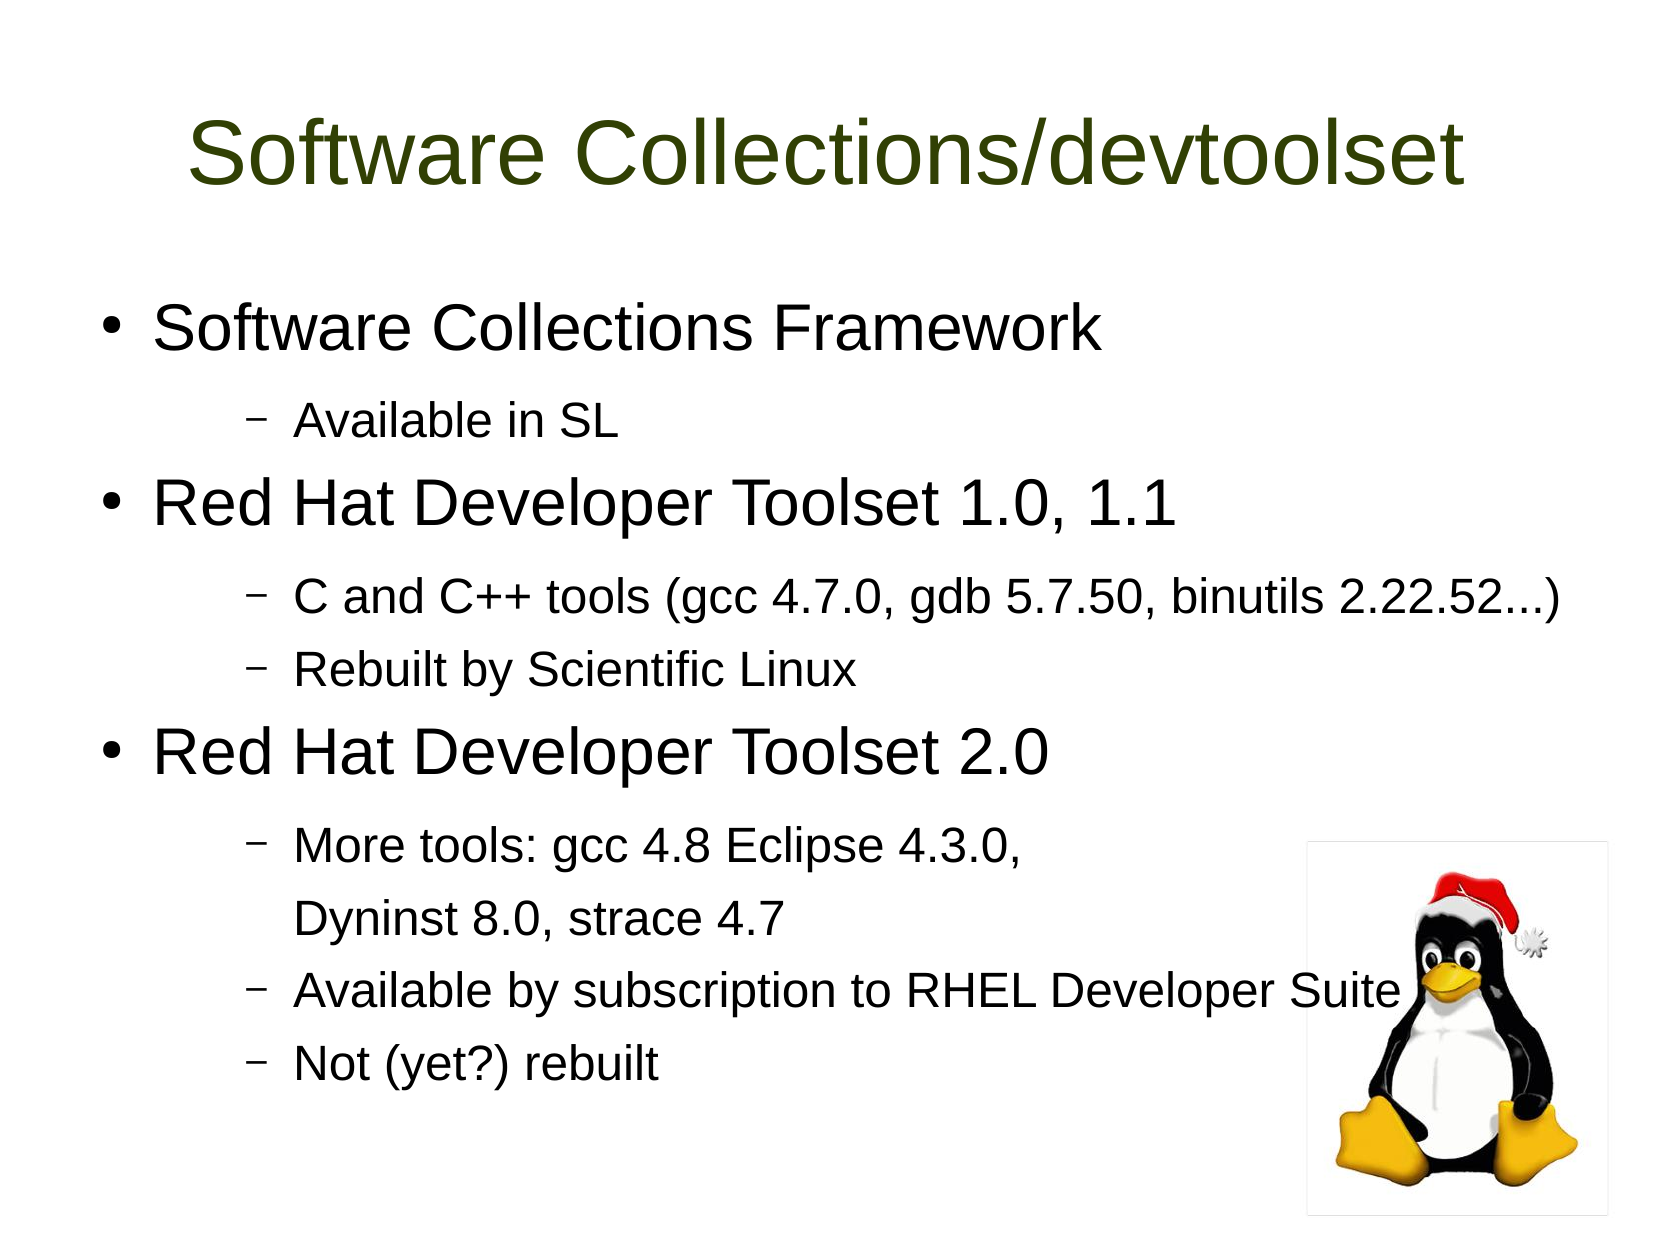

# Software Collections/devtoolset
Software Collections Framework
Available in SL
Red Hat Developer Toolset 1.0, 1.1
C and C++ tools (gcc 4.7.0, gdb 5.7.50, binutils 2.22.52...)
Rebuilt by Scientific Linux
Red Hat Developer Toolset 2.0
More tools: gcc 4.8 Eclipse 4.3.0,
Dyninst 8.0, strace 4.7
Available by subscription to RHEL Developer Suite
Not (yet?) rebuilt